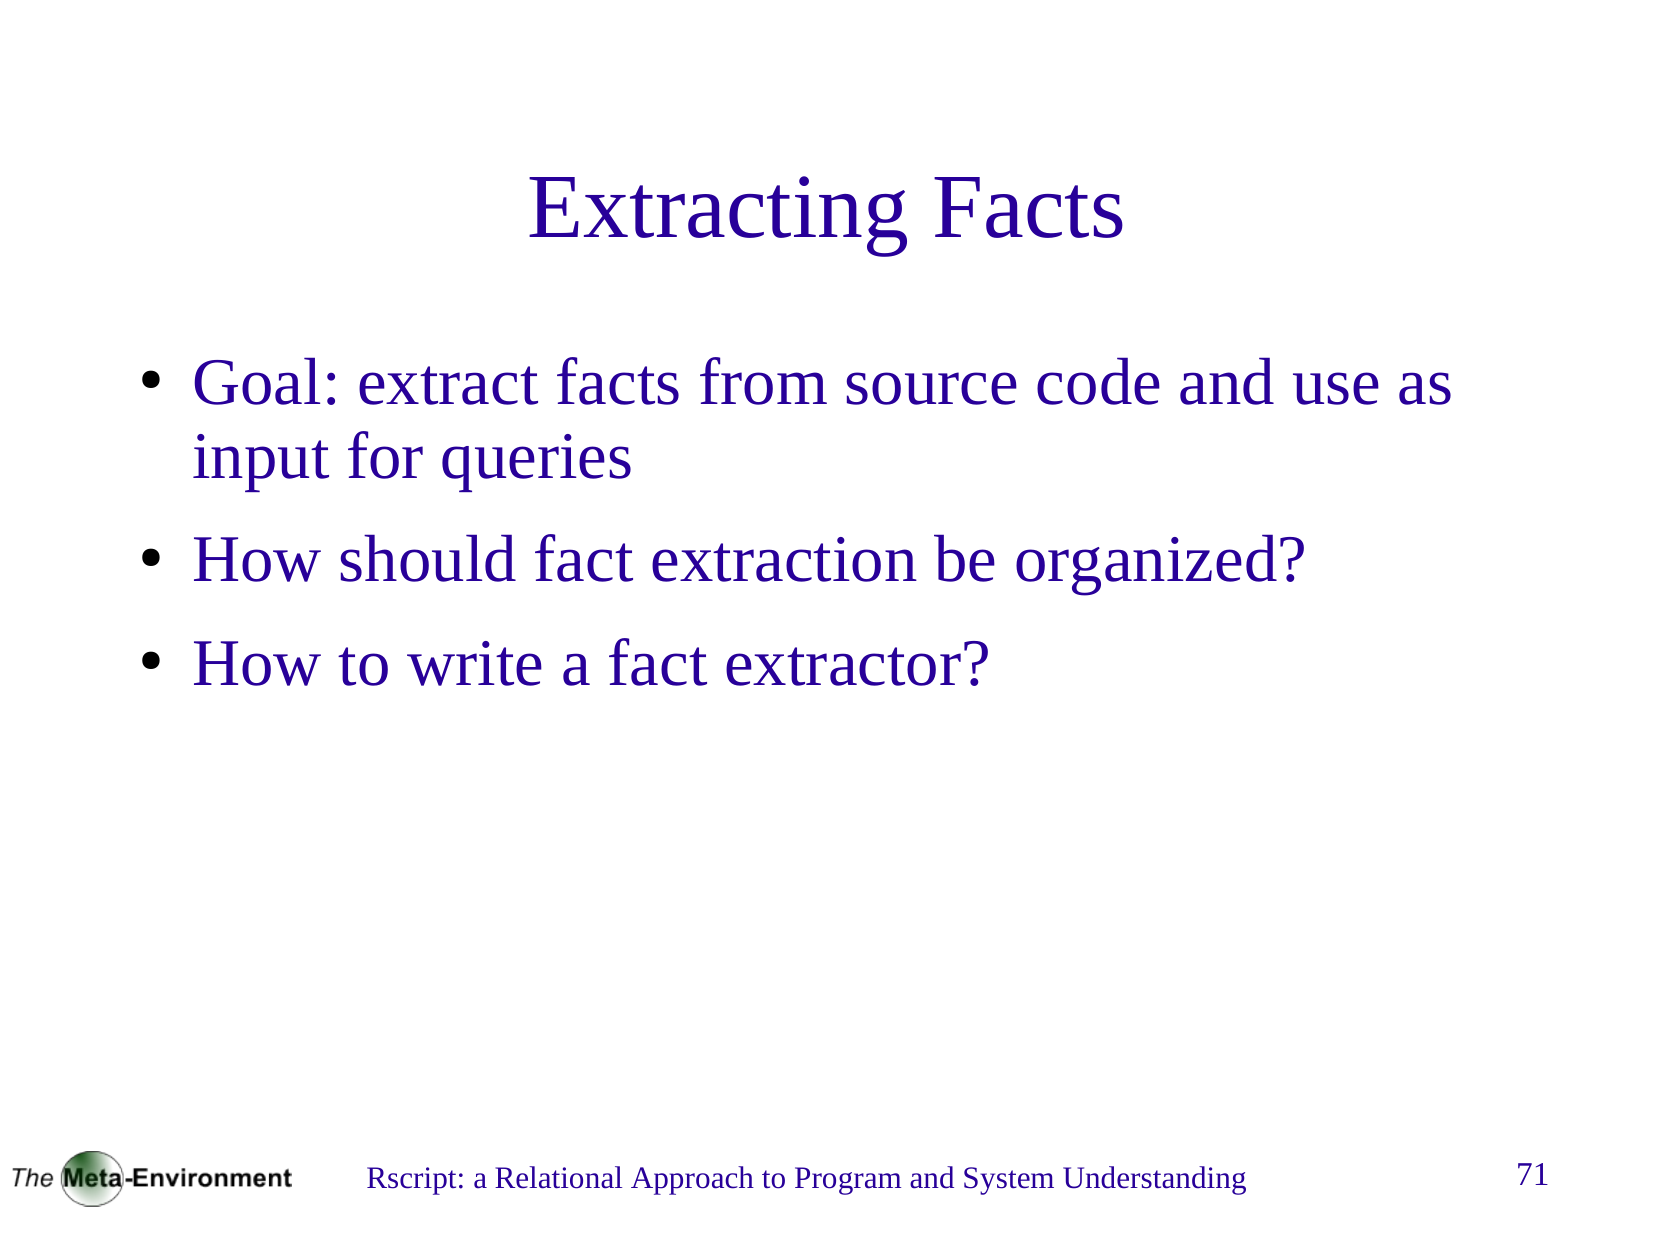

# Extracting Facts
Goal: extract facts from source code and use as input for queries
How should fact extraction be organized?
How to write a fact extractor?